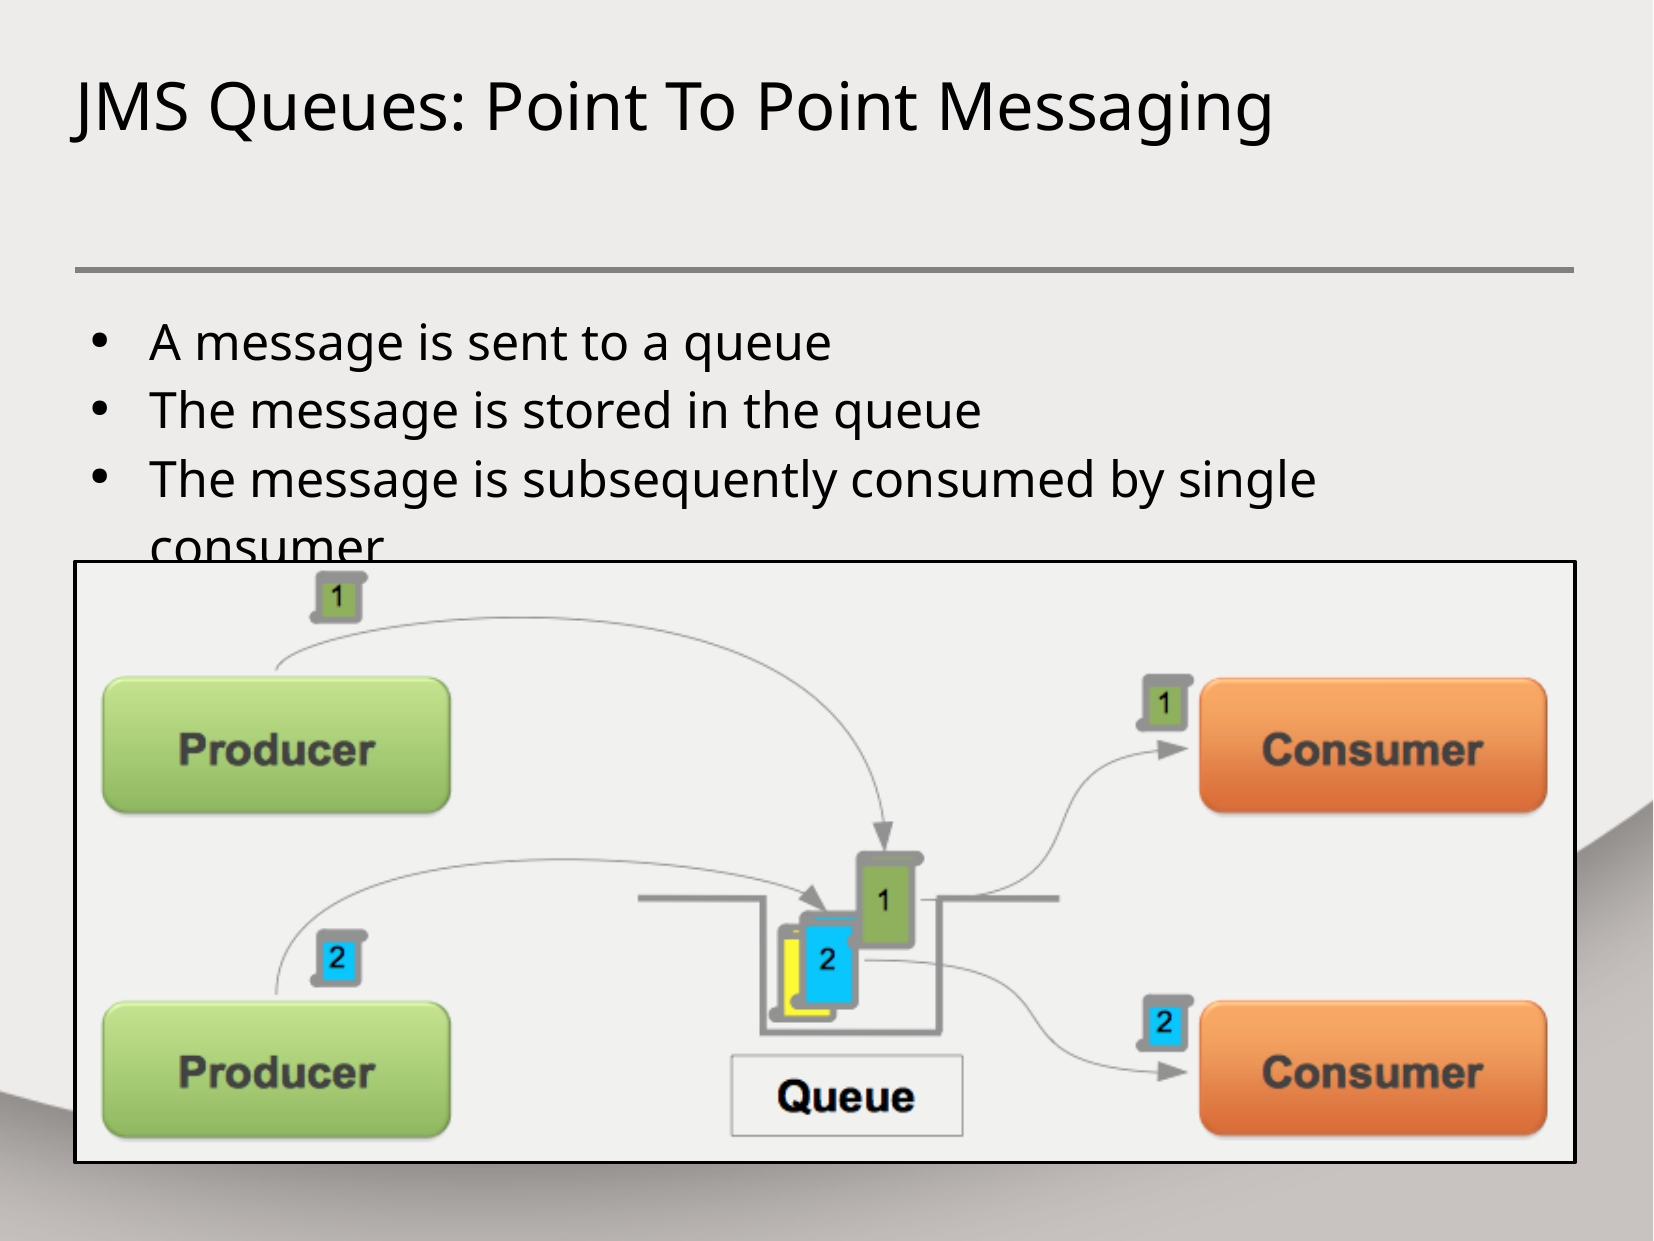

# JMS Queues: Point To Point Messaging
A message is sent to a queue
The message is stored in the queue
The message is subsequently consumed by single consumer